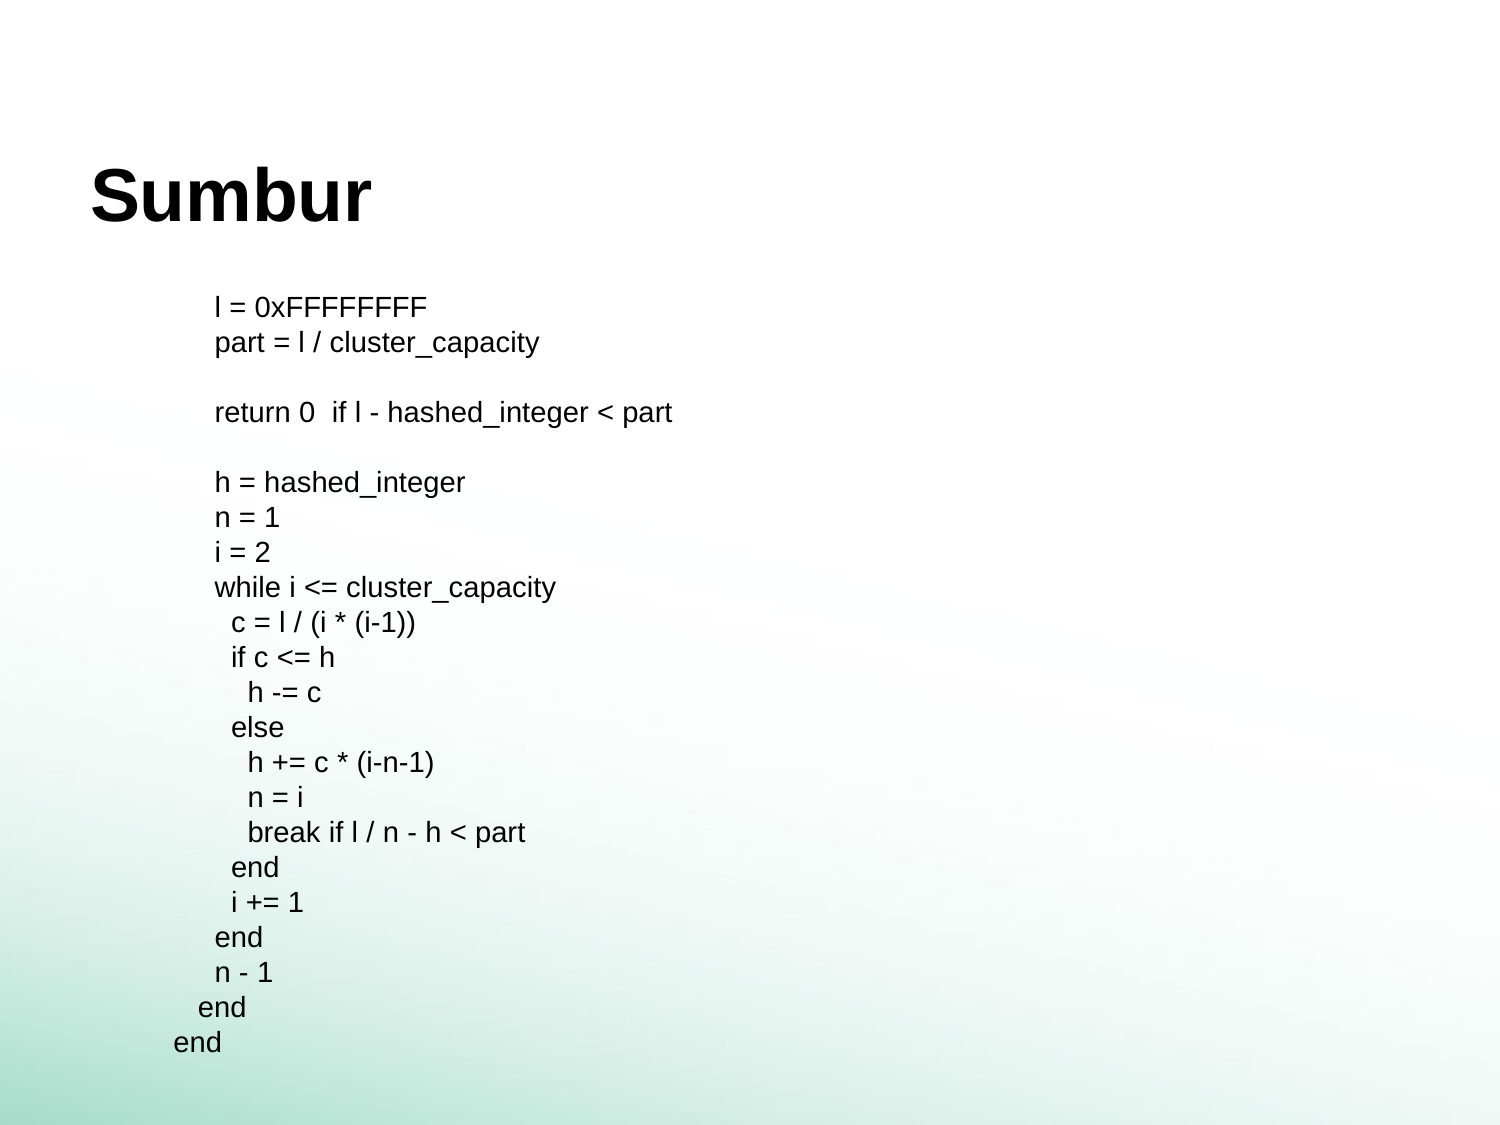

# Sumbur
 l = 0xFFFFFFFF
 part = l / cluster_capacity
 return 0 if l - hashed_integer < part
 h = hashed_integer
 n = 1
 i = 2
 while i <= cluster_capacity
 c = l / (i * (i-1))
 if c <= h
 h -= c
 else
 h += c * (i-n-1)
 n = i
 break if l / n - h < part
 end
 i += 1
 end
 n - 1
 end
 end